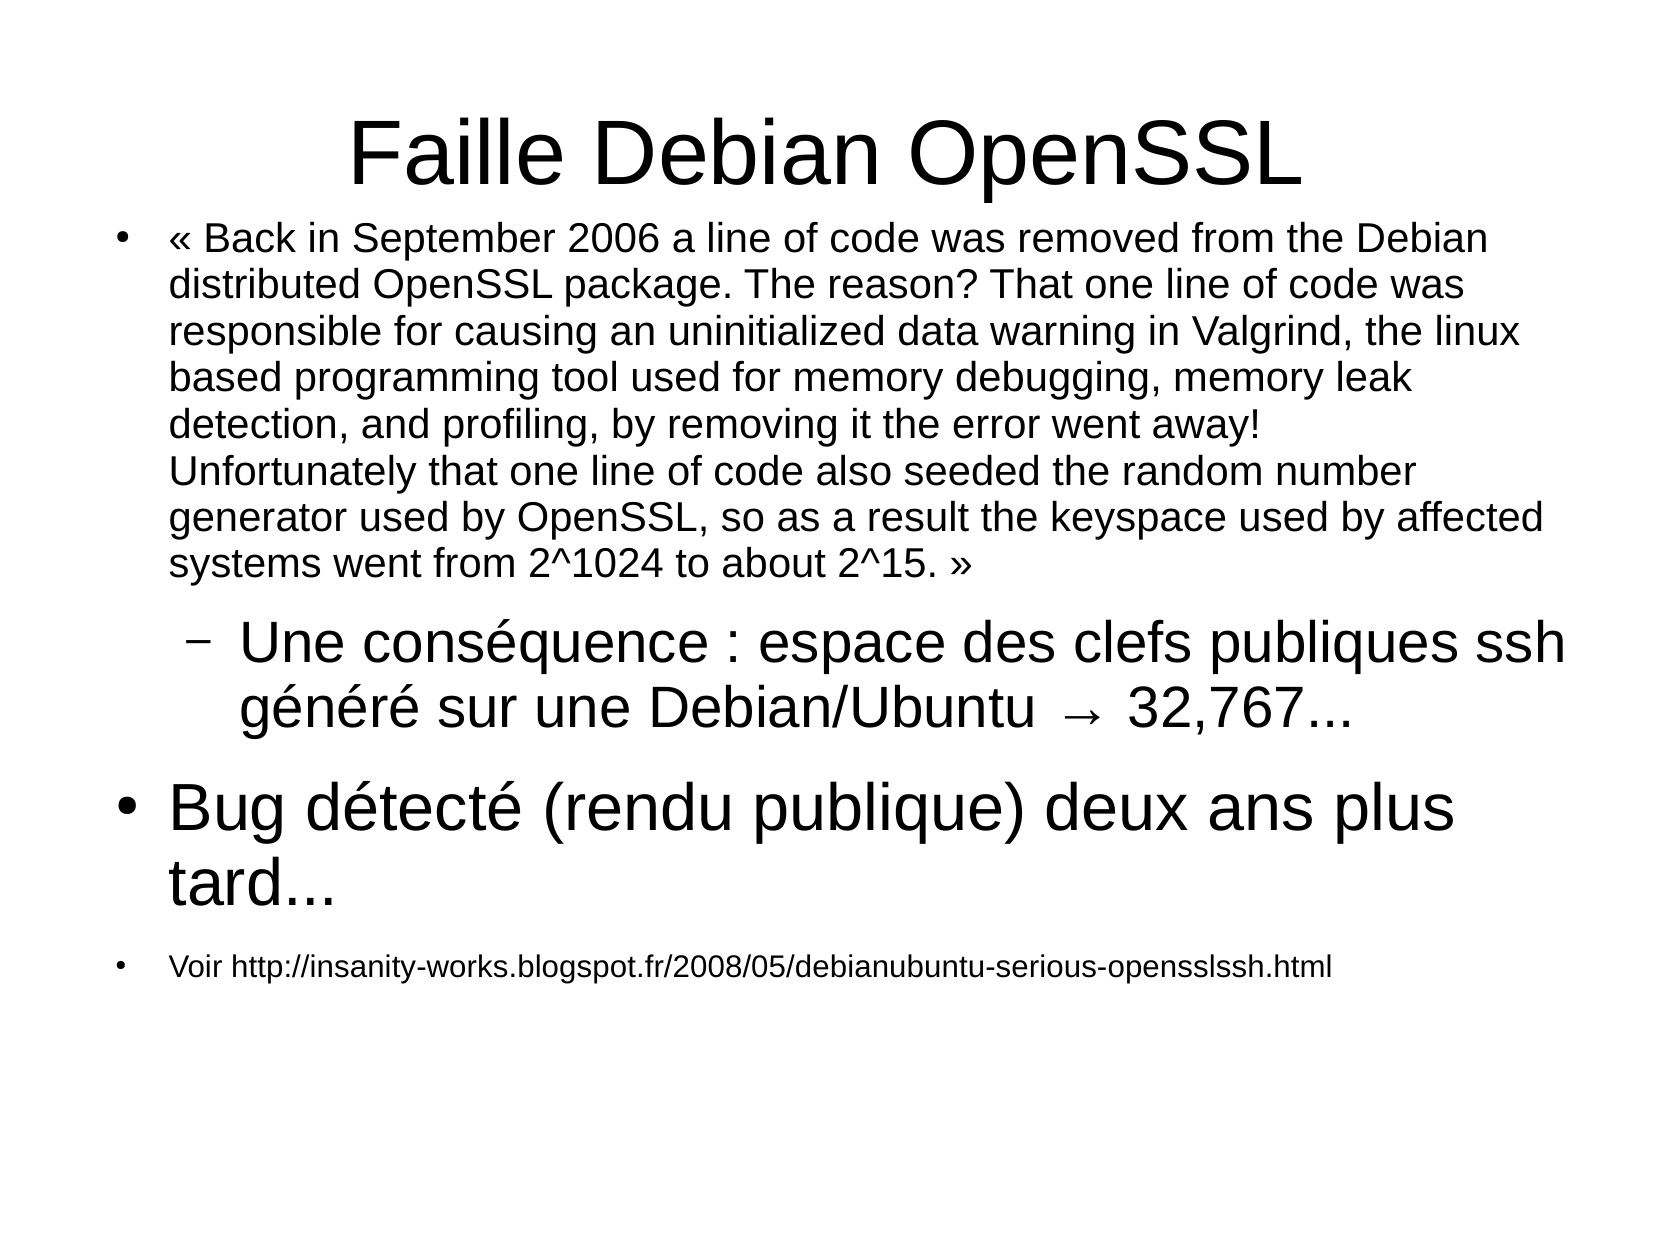

# Faille Debian OpenSSL
« Back in September 2006 a line of code was removed from the Debian distributed OpenSSL package. The reason? That one line of code was responsible for causing an uninitialized data warning in Valgrind, the linux based programming tool used for memory debugging, memory leak detection, and profiling, by removing it the error went away! 
Unfortunately that one line of code also seeded the random number generator used by OpenSSL, so as a result the keyspace used by affected systems went from 2^1024 to about 2^15. »
Une conséquence : espace des clefs publiques ssh généré sur une Debian/Ubuntu → 32,767...
Bug détecté (rendu publique) deux ans plus tard...
Voir http://insanity-works.blogspot.fr/2008/05/debianubuntu-serious-opensslssh.html